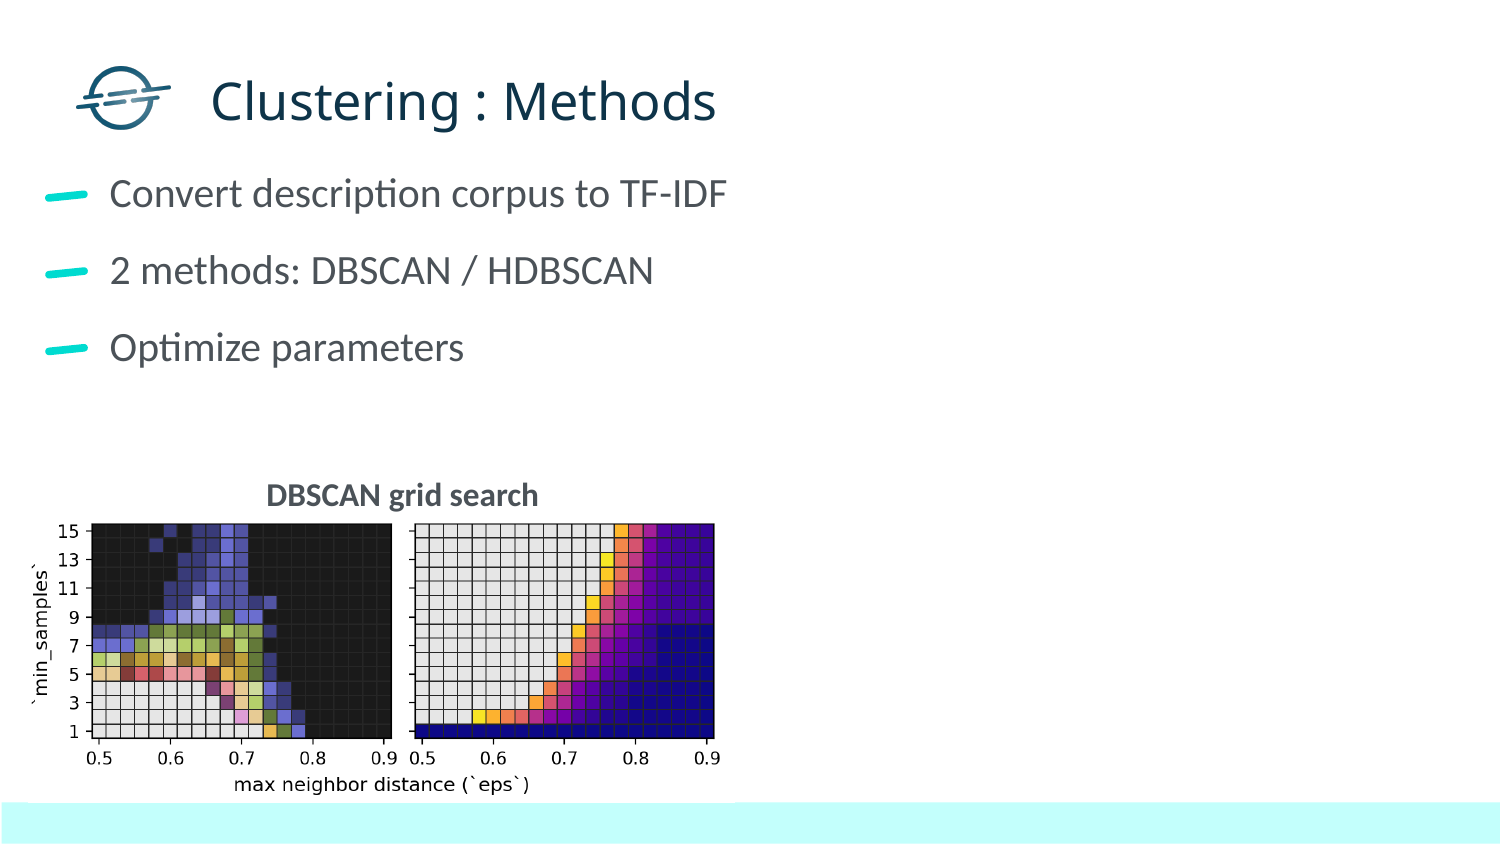

# Clustering : Methods
Convert description corpus to TF-IDF
2 methods: DBSCAN / HDBSCAN
Optimize parameters
DBSCAN grid search